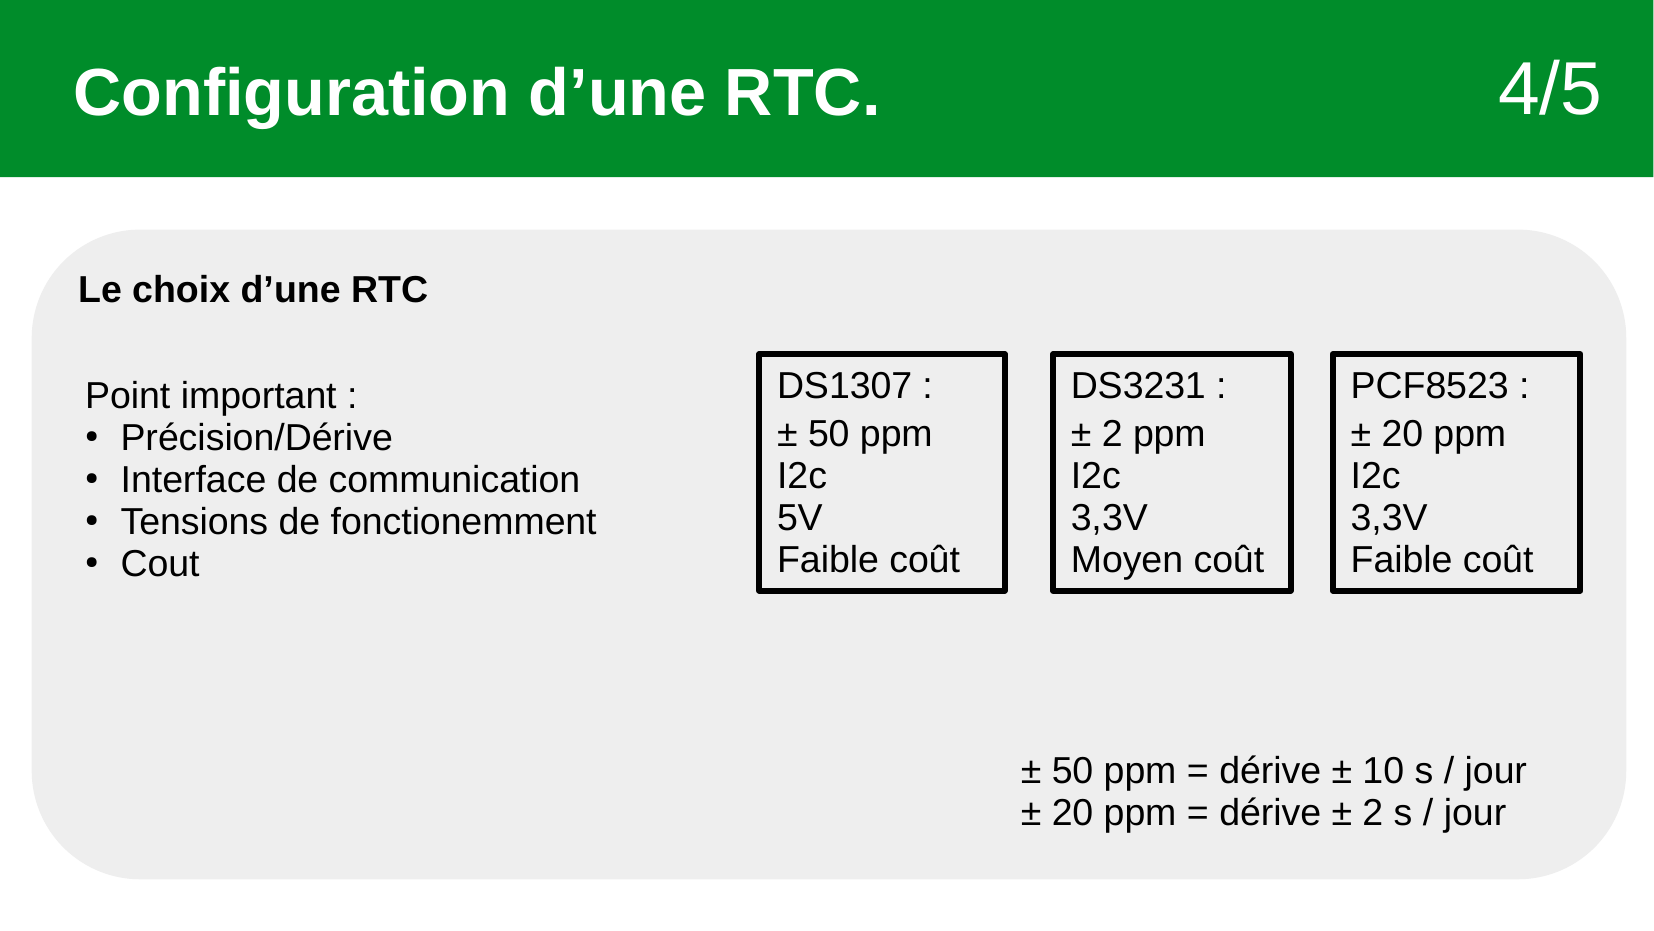

4/5
Configuration d’une RTC.
Le choix d’une RTC
DS1307 :
± 50 ppm
I2c
5V
Faible coût
DS3231 :
± 2 ppm
I2c
3,3V
Moyen coût
PCF8523 :
± 20 ppm
I2c
3,3V
Faible coût
Point important :
Précision/Dérive
Interface de communication
Tensions de fonctionemment
Cout
± 50 ppm = dérive ± 10 s / jour
± 20 ppm = dérive ± 2 s / jour